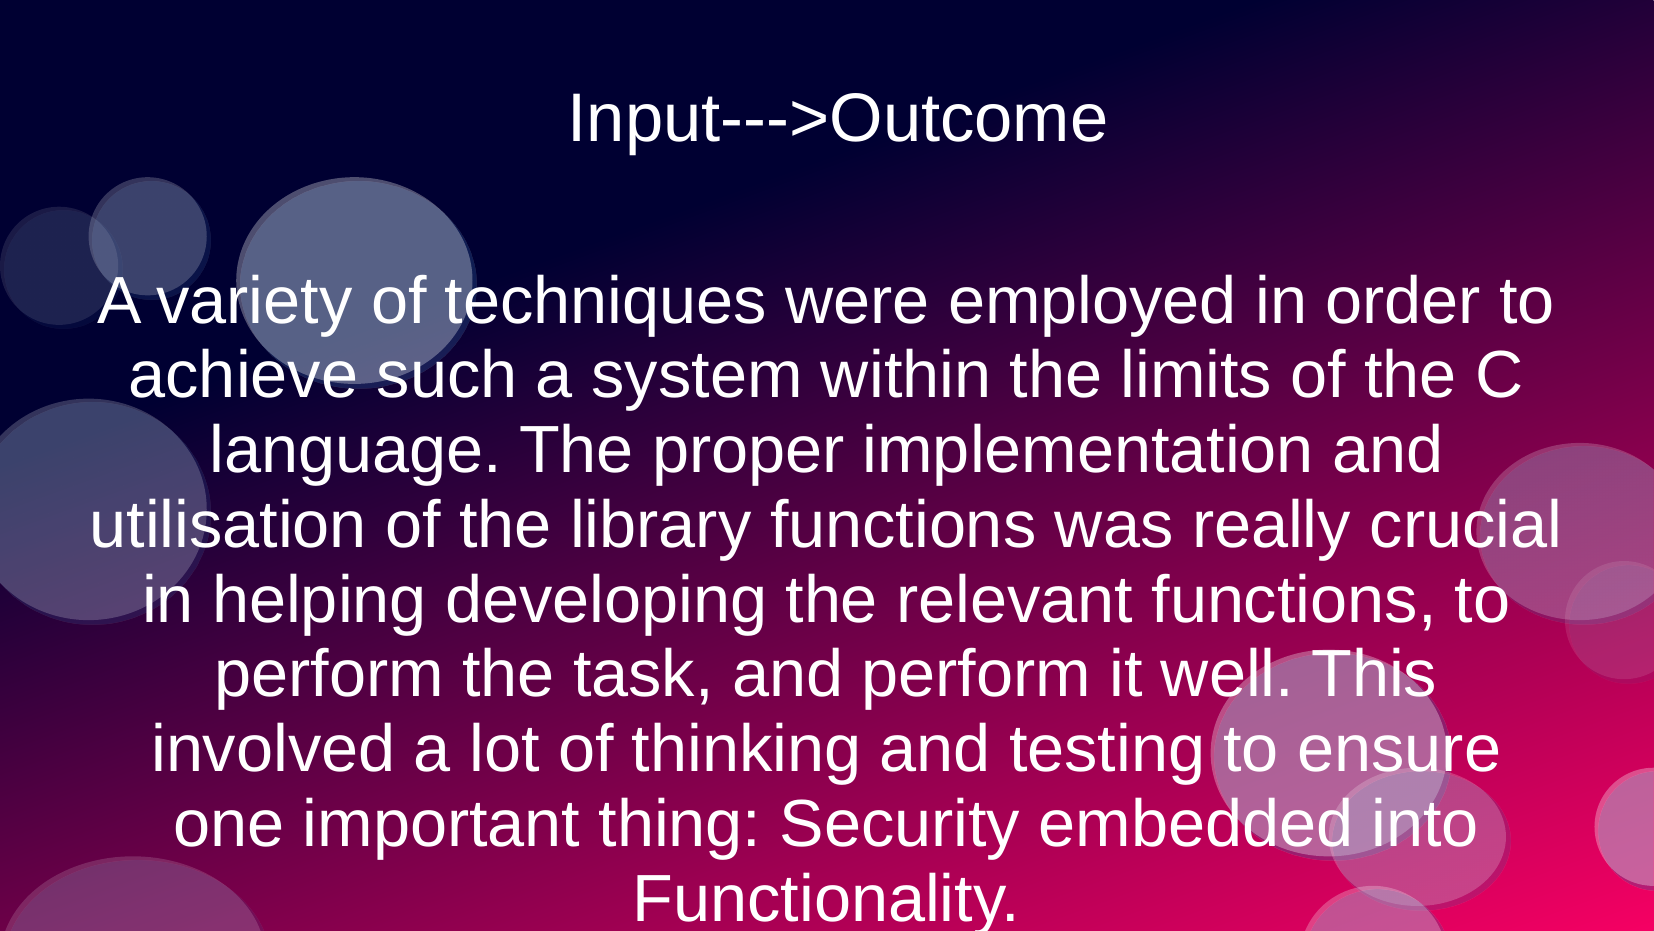

# Input--->Outcome
A variety of techniques were employed in order to achieve such a system within the limits of the C language. The proper implementation and utilisation of the library functions was really crucial in helping developing the relevant functions, to perform the task, and perform it well. This involved a lot of thinking and testing to ensure one important thing: Security embedded into Functionality.